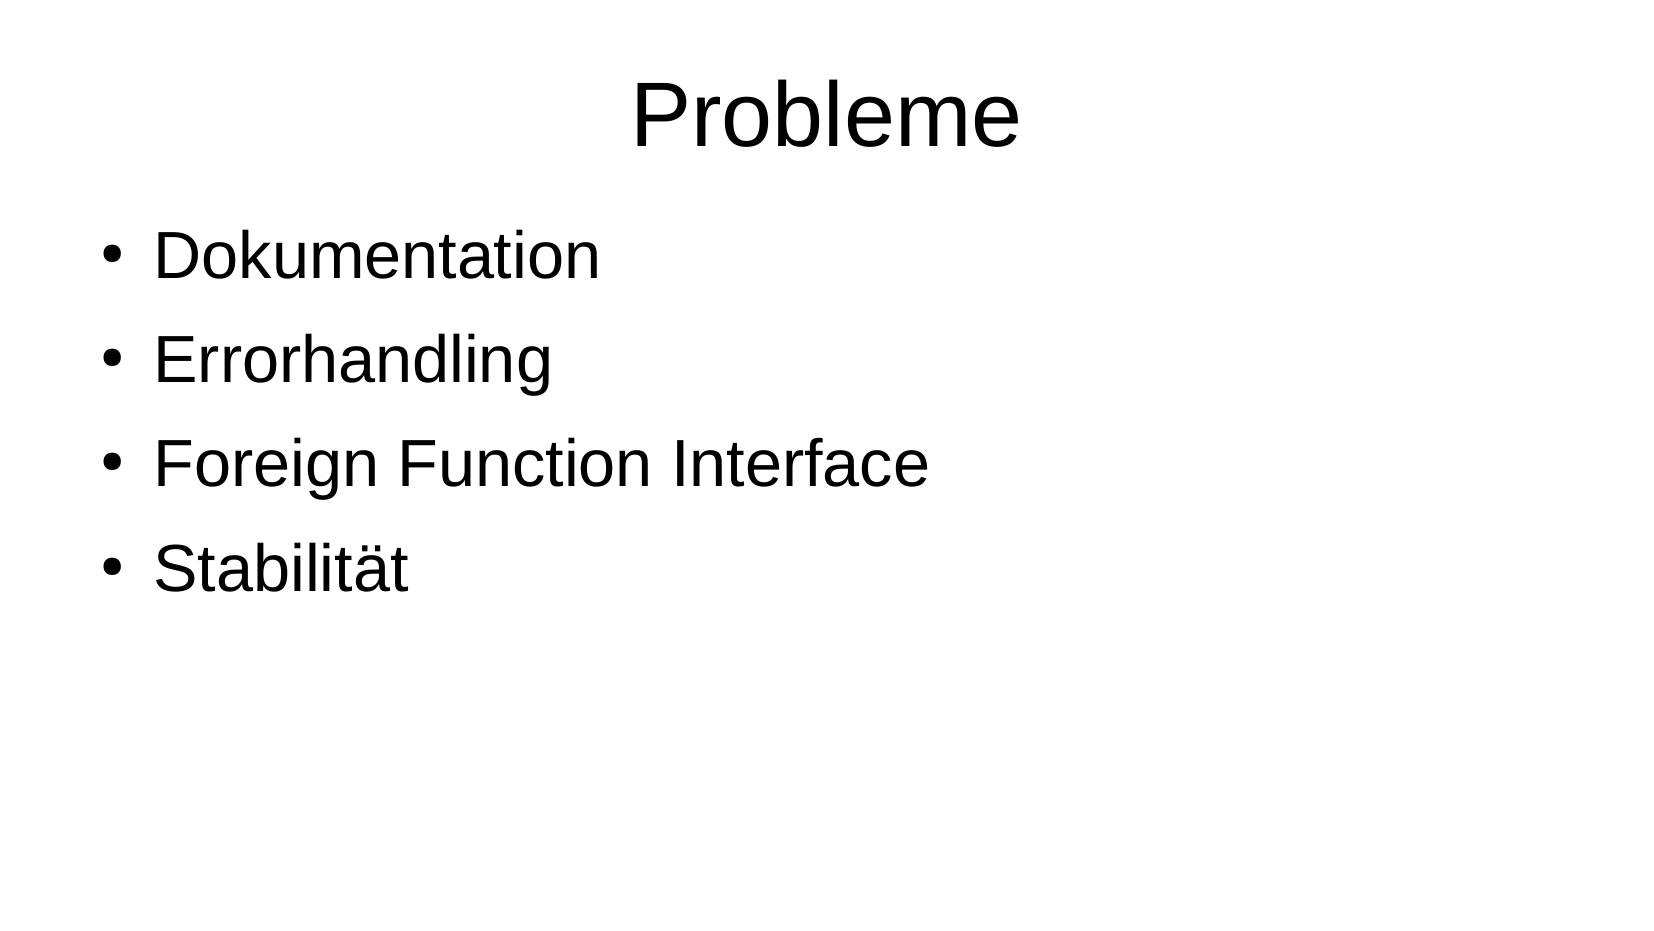

# Probleme
Dokumentation
Errorhandling
Foreign Function Interface
Stabilität